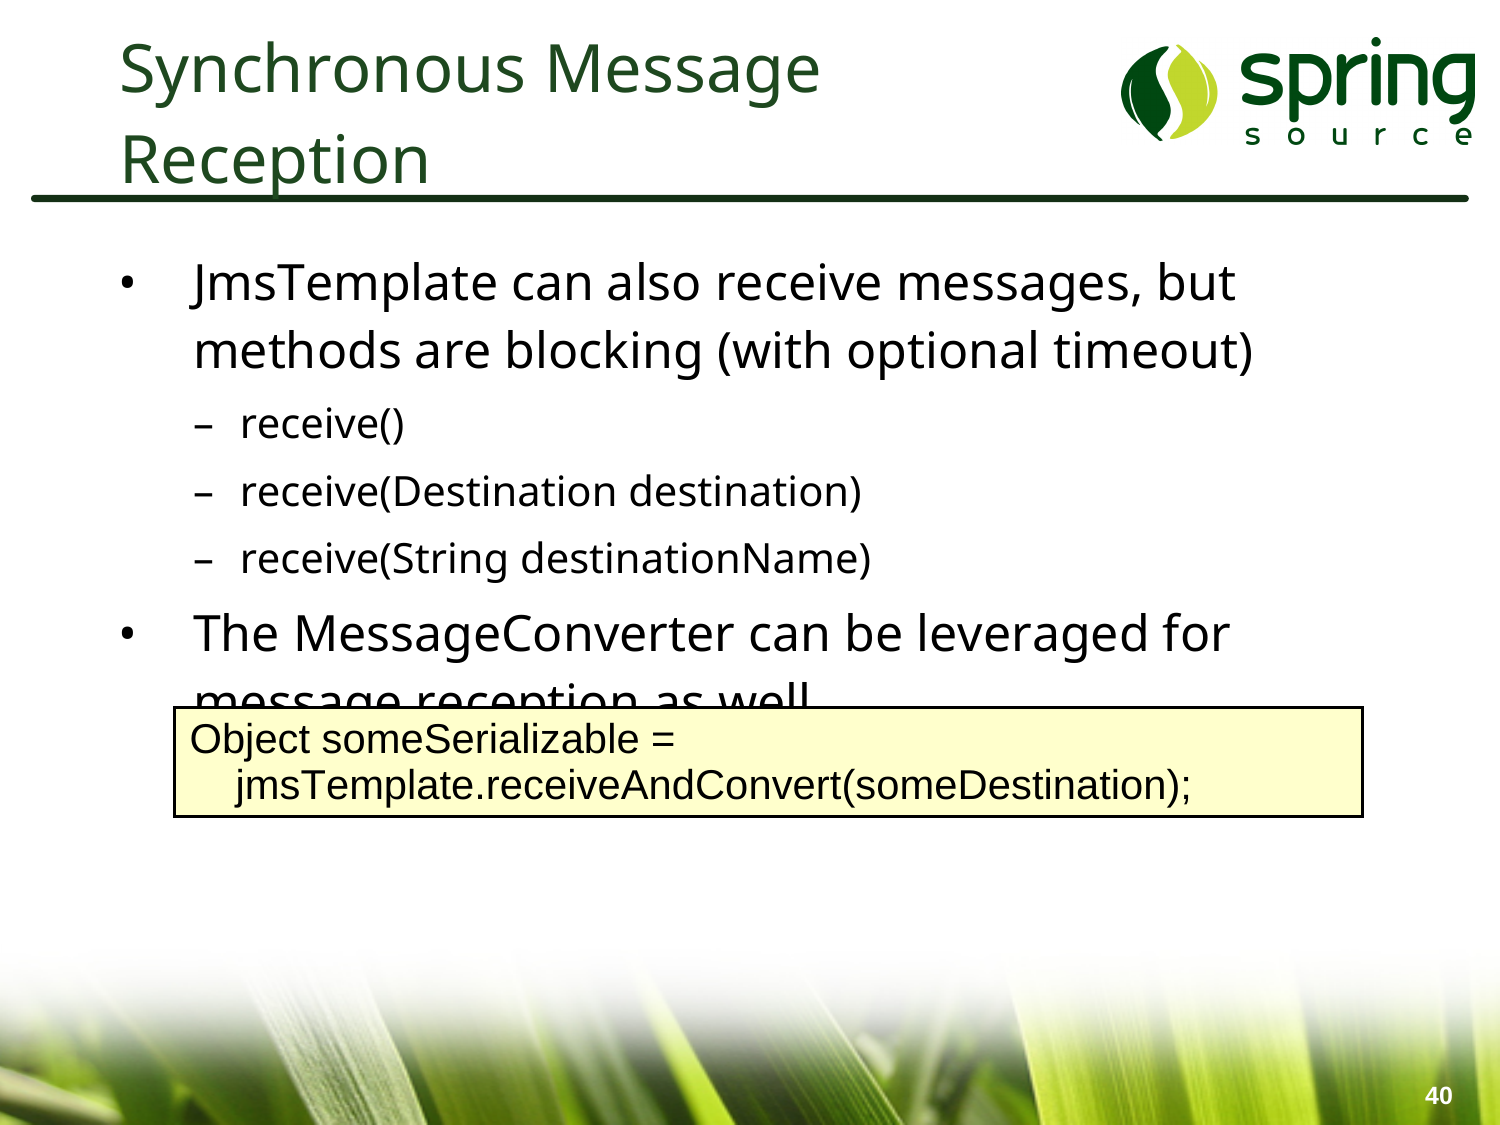

Synchronous Message Reception
# JmsTemplate can also receive messages, but methods are blocking (with optional timeout)
receive()
receive(Destination destination)
receive(String destinationName)
The MessageConverter can be leveraged for message reception as well
Object someSerializable =
 jmsTemplate.receiveAndConvert(someDestination);